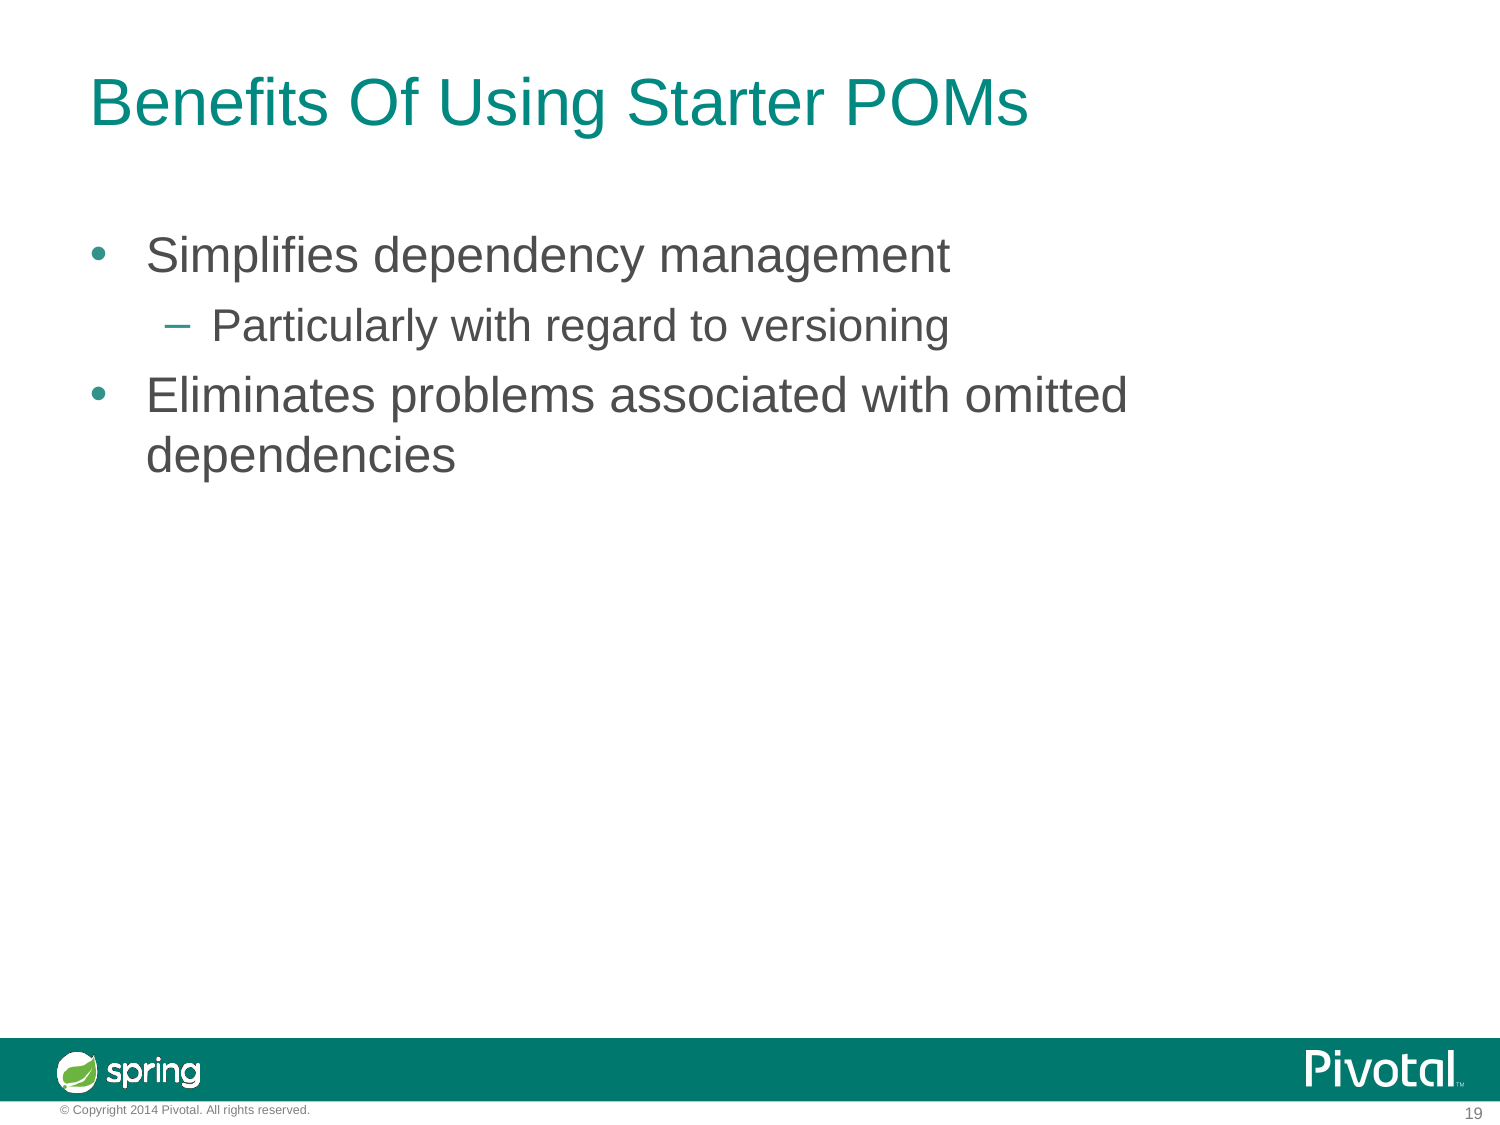

# Benefits Of Using Starter POMs
Simplifies dependency management
Particularly with regard to versioning
Eliminates problems associated with omitted dependencies